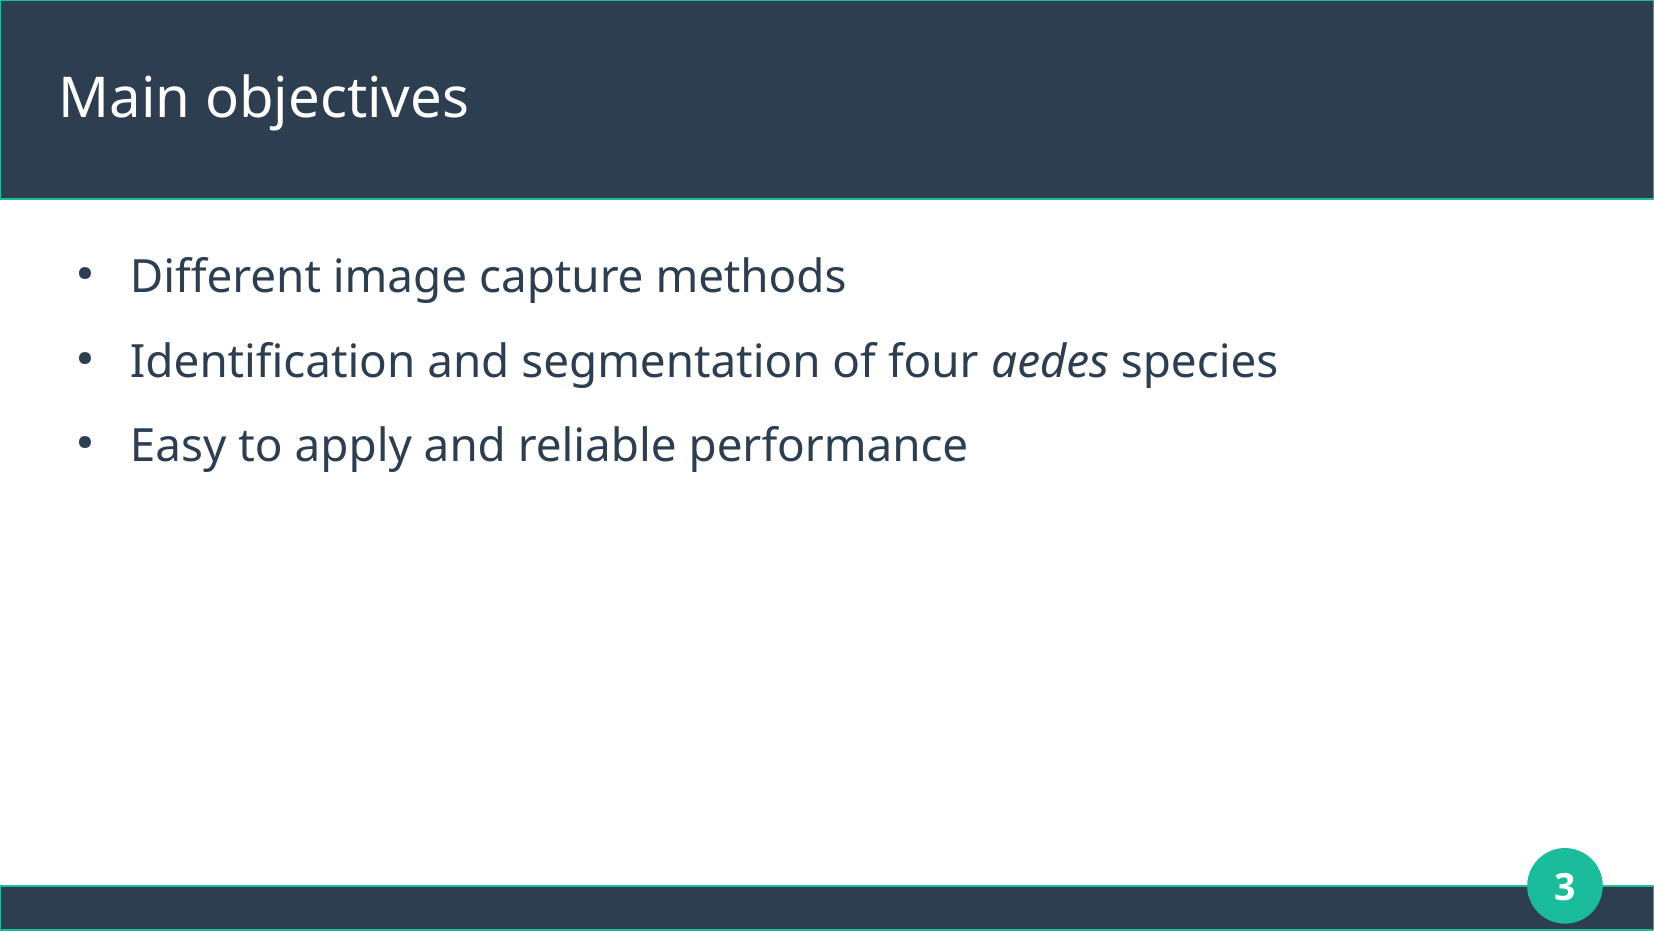

# Main objectives
Different image capture methods
Identification and segmentation of four aedes species
Easy to apply and reliable performance
3